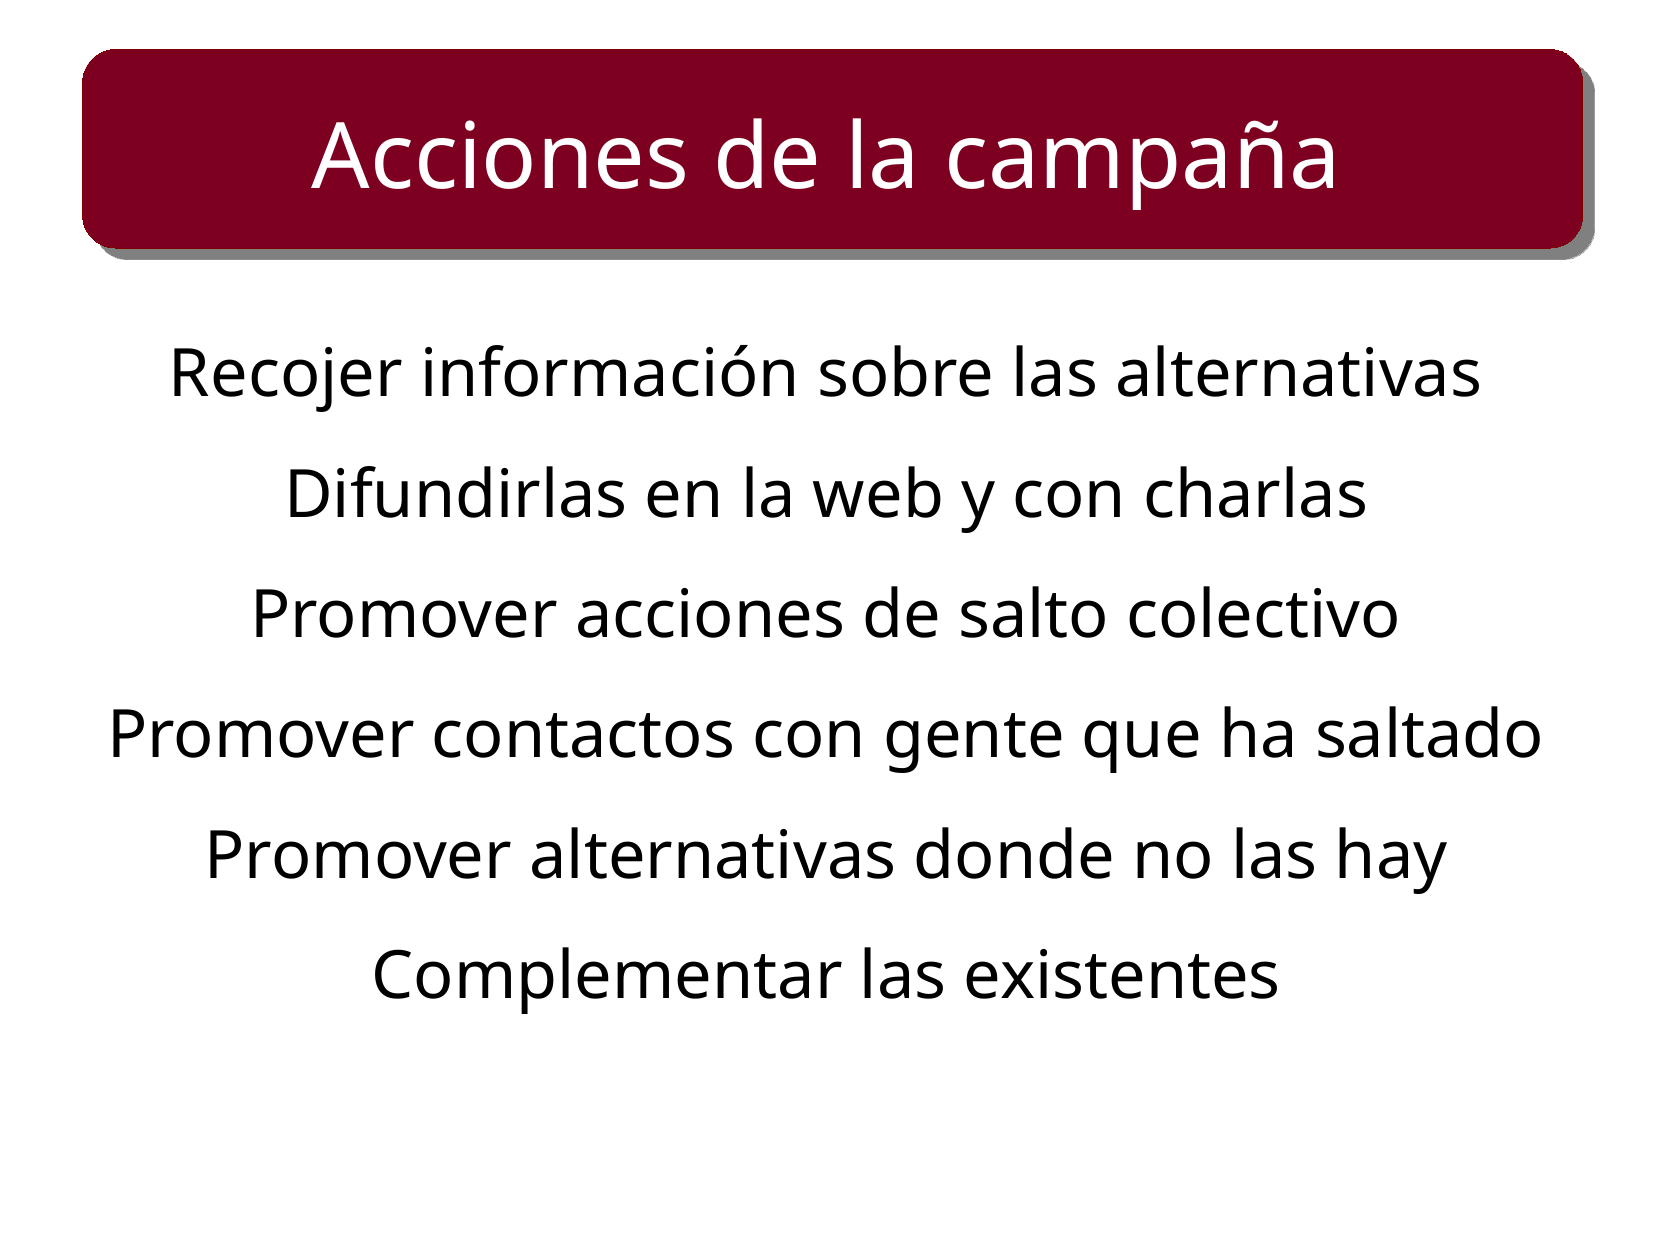

# Acciones de la campaña
Recojer información sobre las alternativas
Difundirlas en la web y con charlas
Promover acciones de salto colectivo
Promover contactos con gente que ha saltado
Promover alternativas donde no las hay
Complementar las existentes